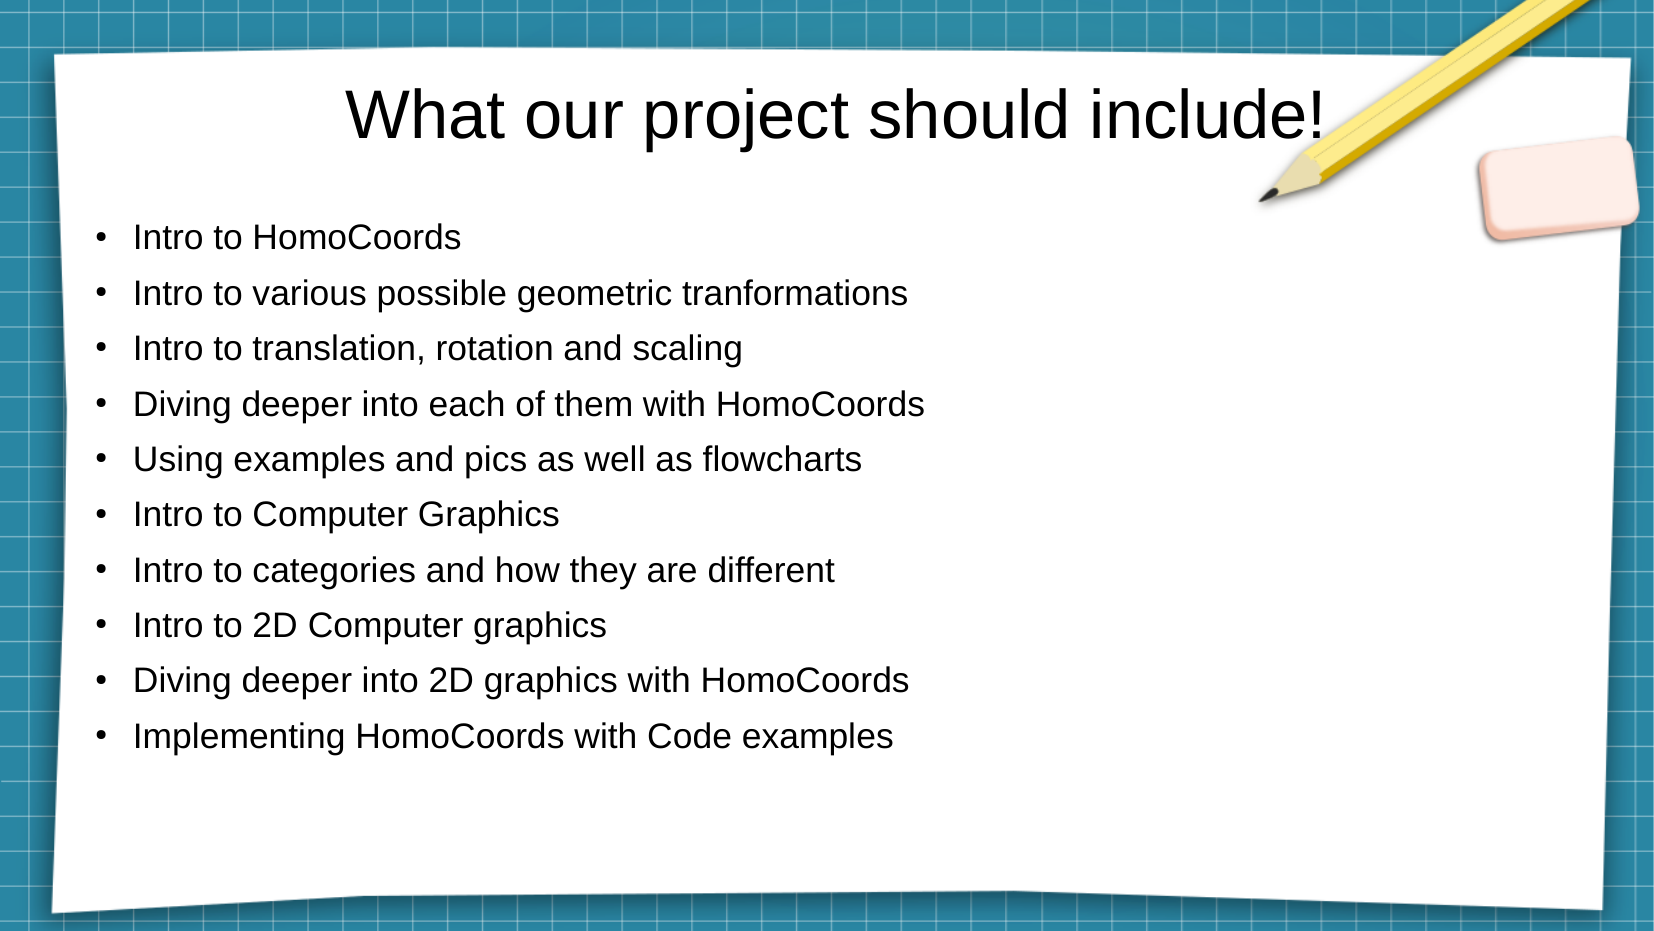

# What our project should include!
Intro to HomoCoords
Intro to various possible geometric tranformations
Intro to translation, rotation and scaling
Diving deeper into each of them with HomoCoords
Using examples and pics as well as flowcharts
Intro to Computer Graphics
Intro to categories and how they are different
Intro to 2D Computer graphics
Diving deeper into 2D graphics with HomoCoords
Implementing HomoCoords with Code examples